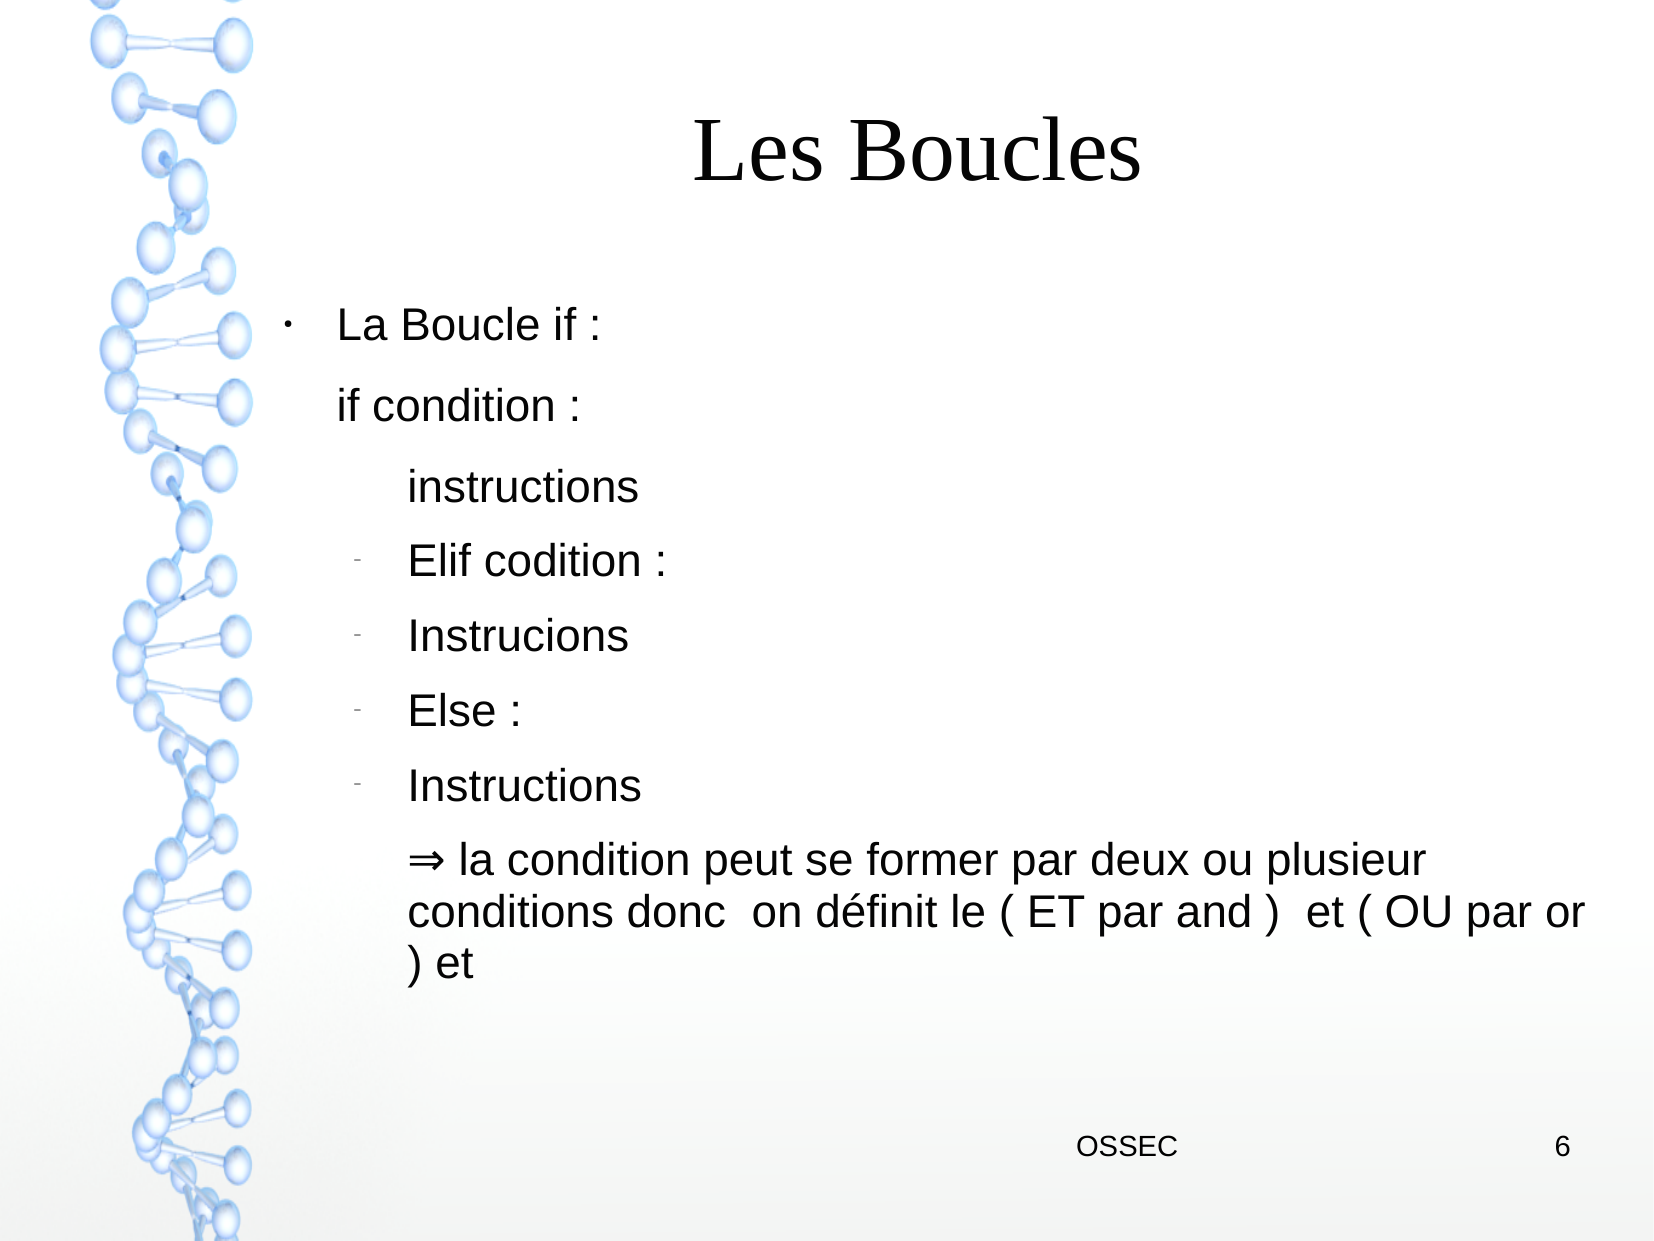

# Les Boucles
La Boucle if :
if condition :
instructions
Elif codition :
Instrucions
Else :
Instructions
⇒ la condition peut se former par deux ou plusieur conditions donc on définit le ( ET par and ) et ( OU par or ) et
OSSEC
6